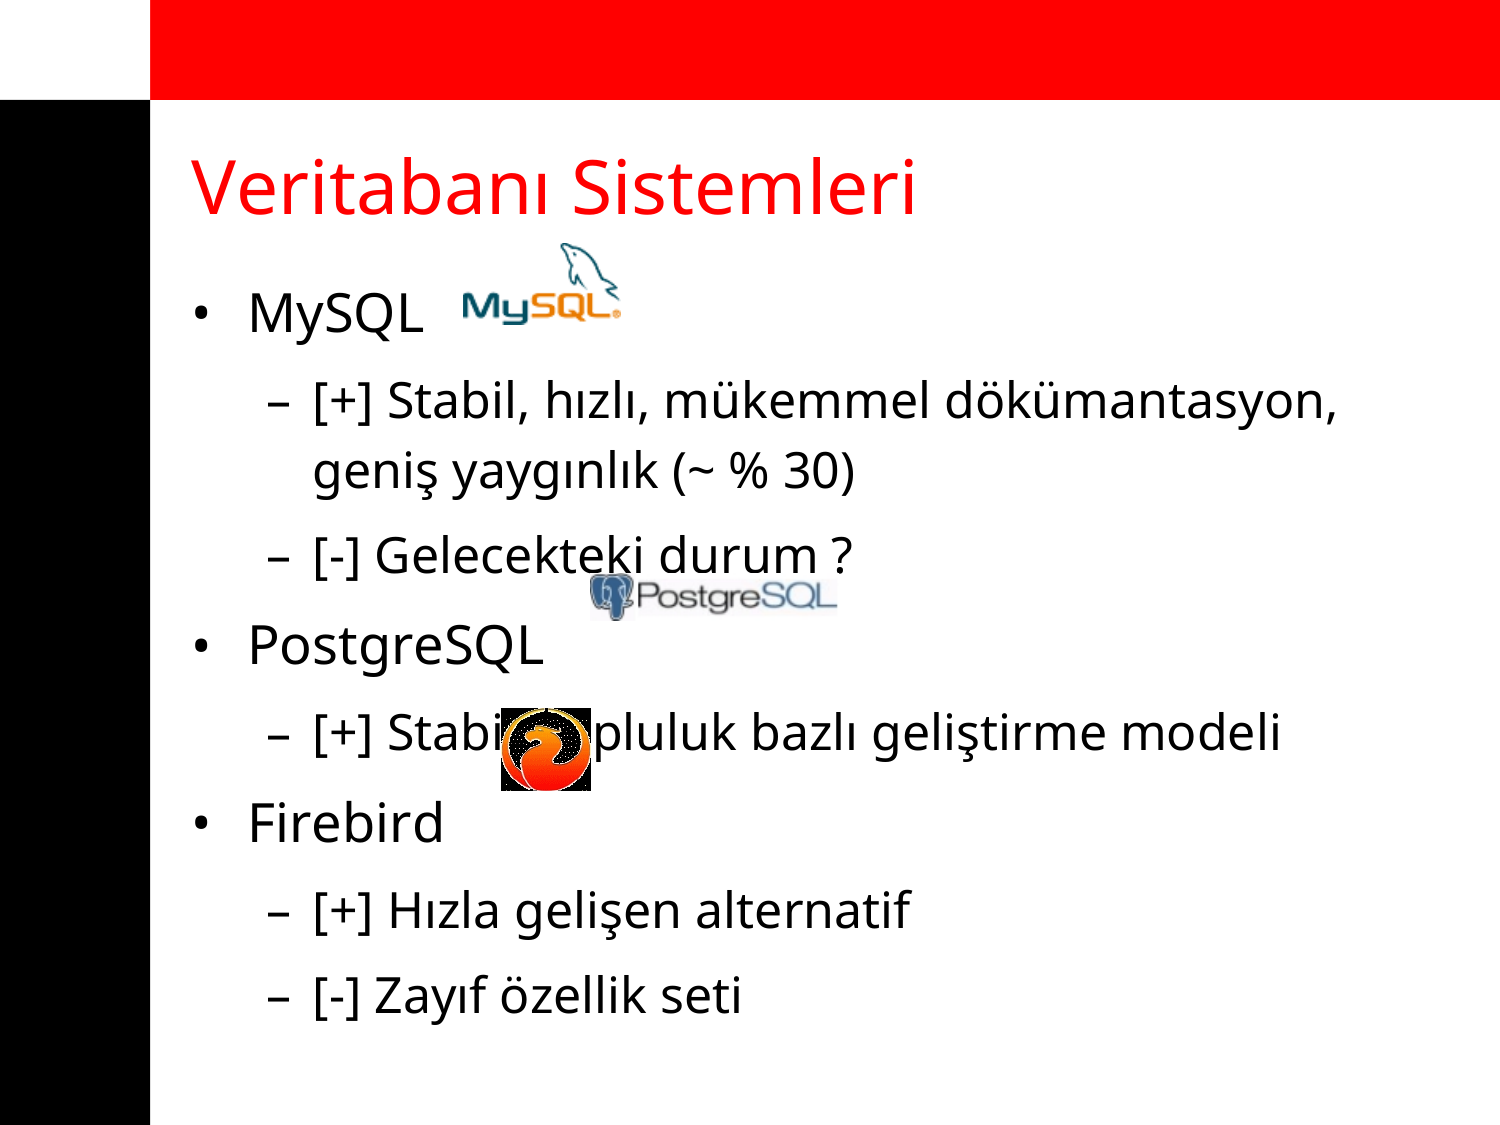

# Veritabanı Sistemleri
MySQL
[+] Stabil, hızlı, mükemmel dökümantasyon, geniş yaygınlık (~ % 30)
[-] Gelecekteki durum ?
PostgreSQL
[+] Stabil, topluluk bazlı geliştirme modeli
Firebird
[+] Hızla gelişen alternatif
[-] Zayıf özellik seti